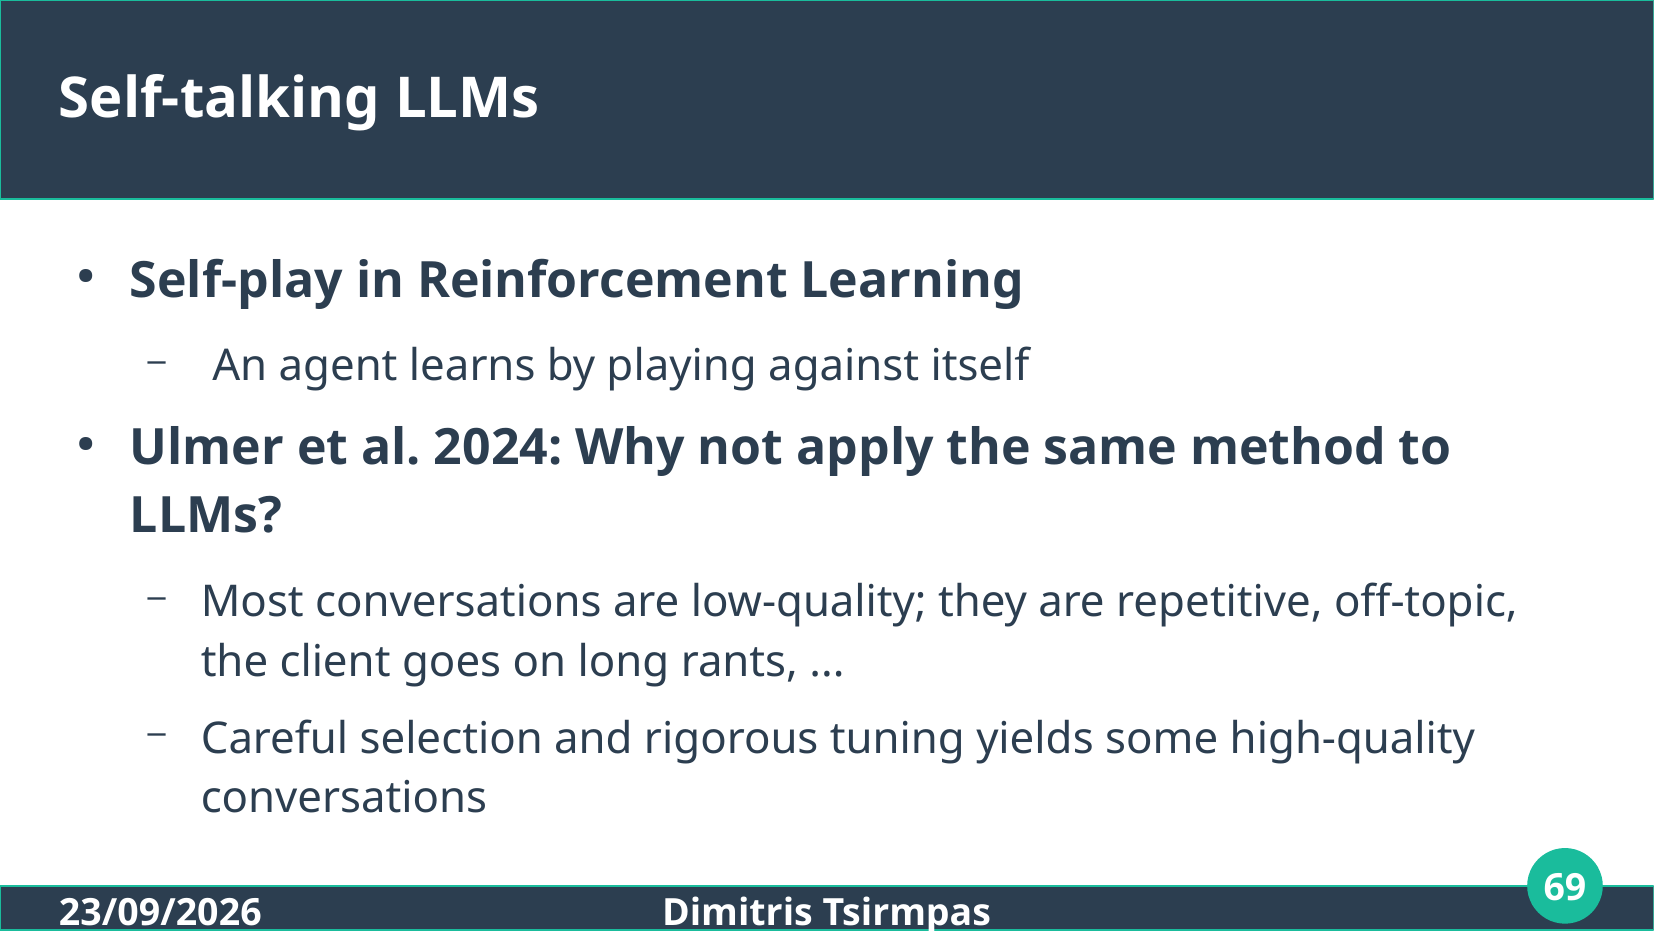

# Self-talking LLMs
Self-play in Reinforcement Learning
 An agent learns by playing against itself
Ulmer et al. 2024: Why not apply the same method to LLMs?
Most conversations are low-quality; they are repetitive, off-topic, the client goes on long rants, ...
Careful selection and rigorous tuning yields some high-quality conversations
69
Dimitris Tsirmpas